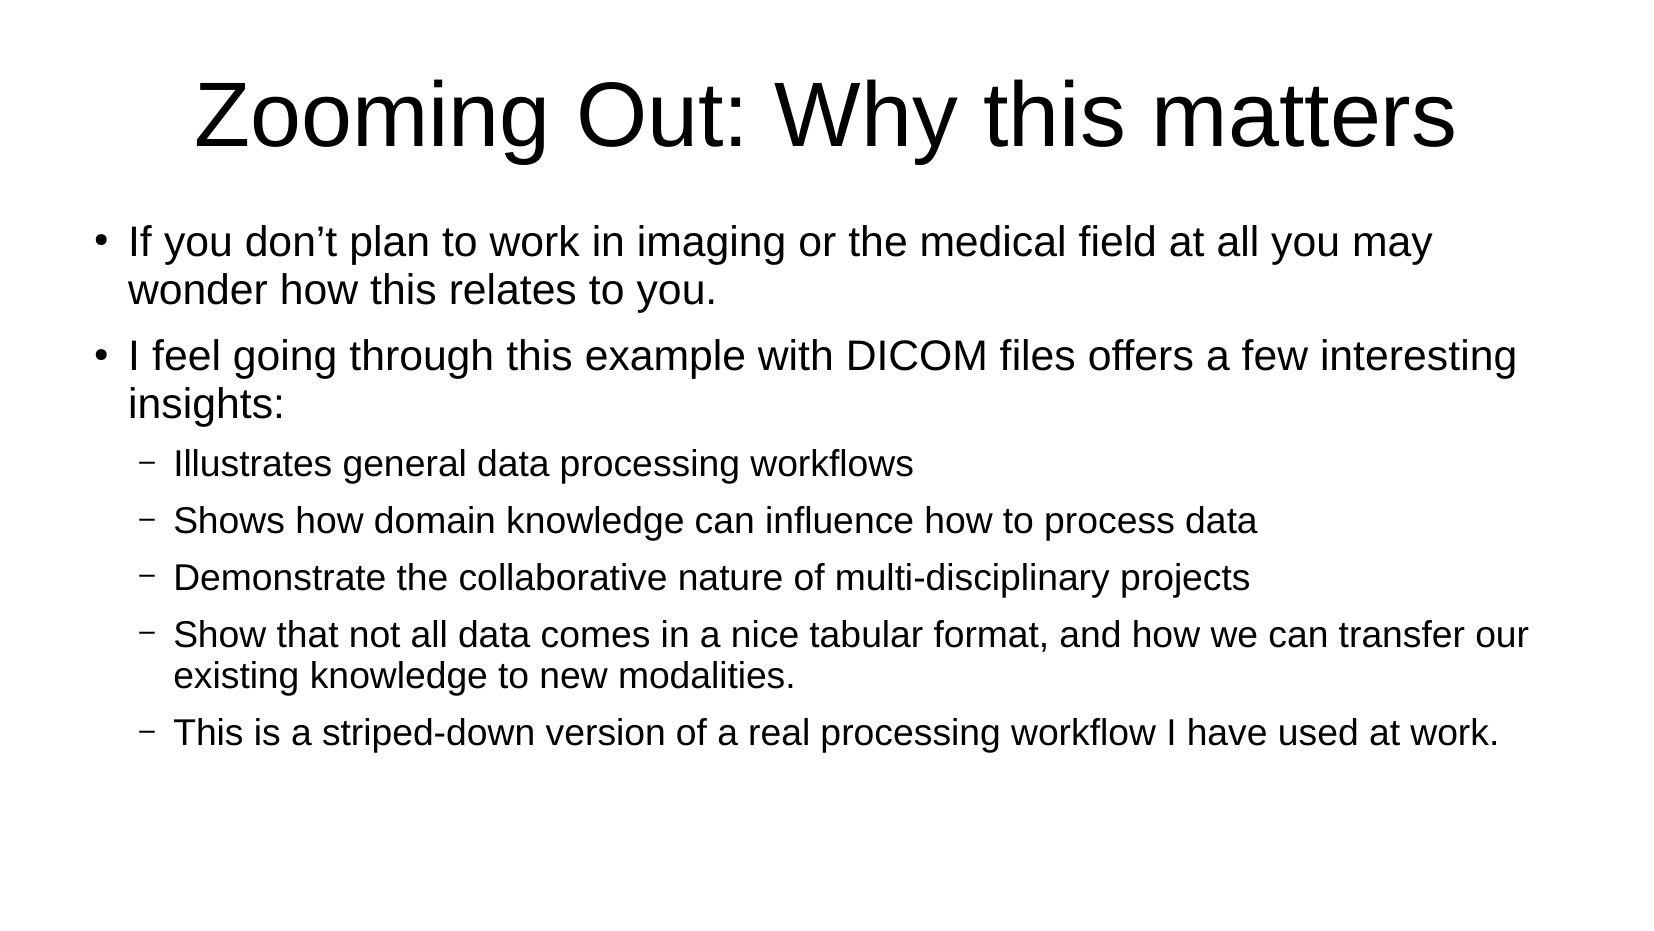

# Zooming Out: Why this matters
If you don’t plan to work in imaging or the medical field at all you may wonder how this relates to you.
I feel going through this example with DICOM files offers a few interesting insights:
Illustrates general data processing workflows
Shows how domain knowledge can influence how to process data
Demonstrate the collaborative nature of multi-disciplinary projects
Show that not all data comes in a nice tabular format, and how we can transfer our existing knowledge to new modalities.
This is a striped-down version of a real processing workflow I have used at work.